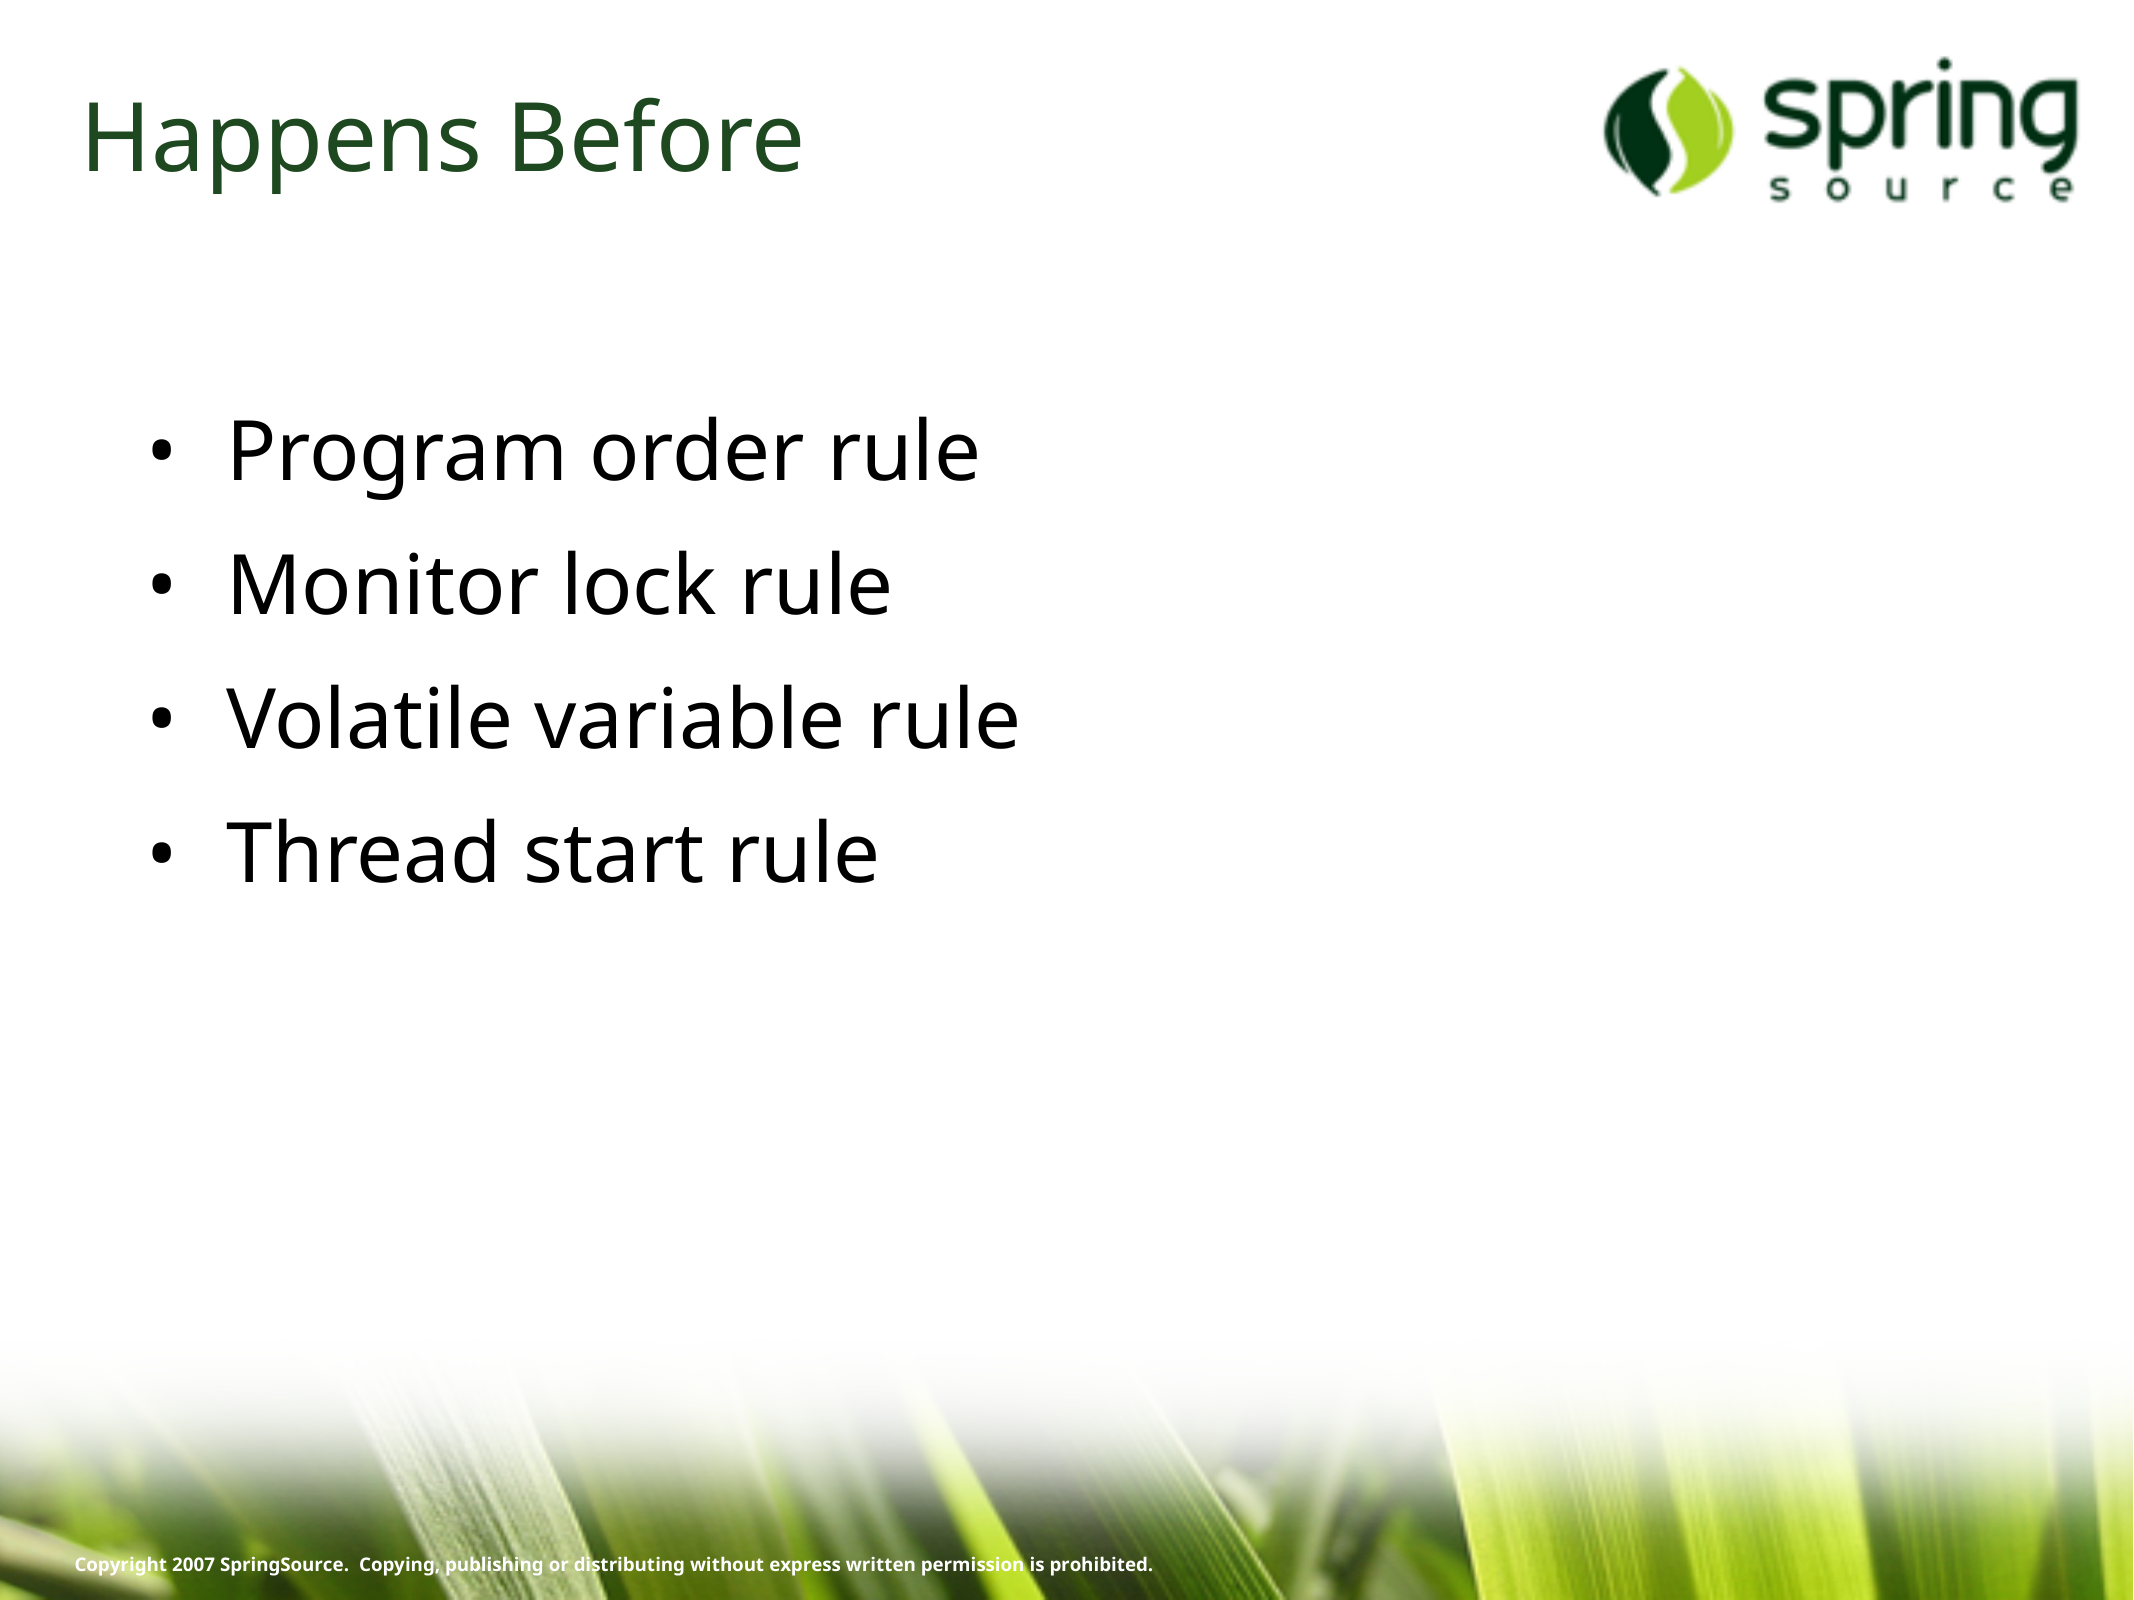

# Happens Before
Program order rule
Monitor lock rule
Volatile variable rule
Thread start rule